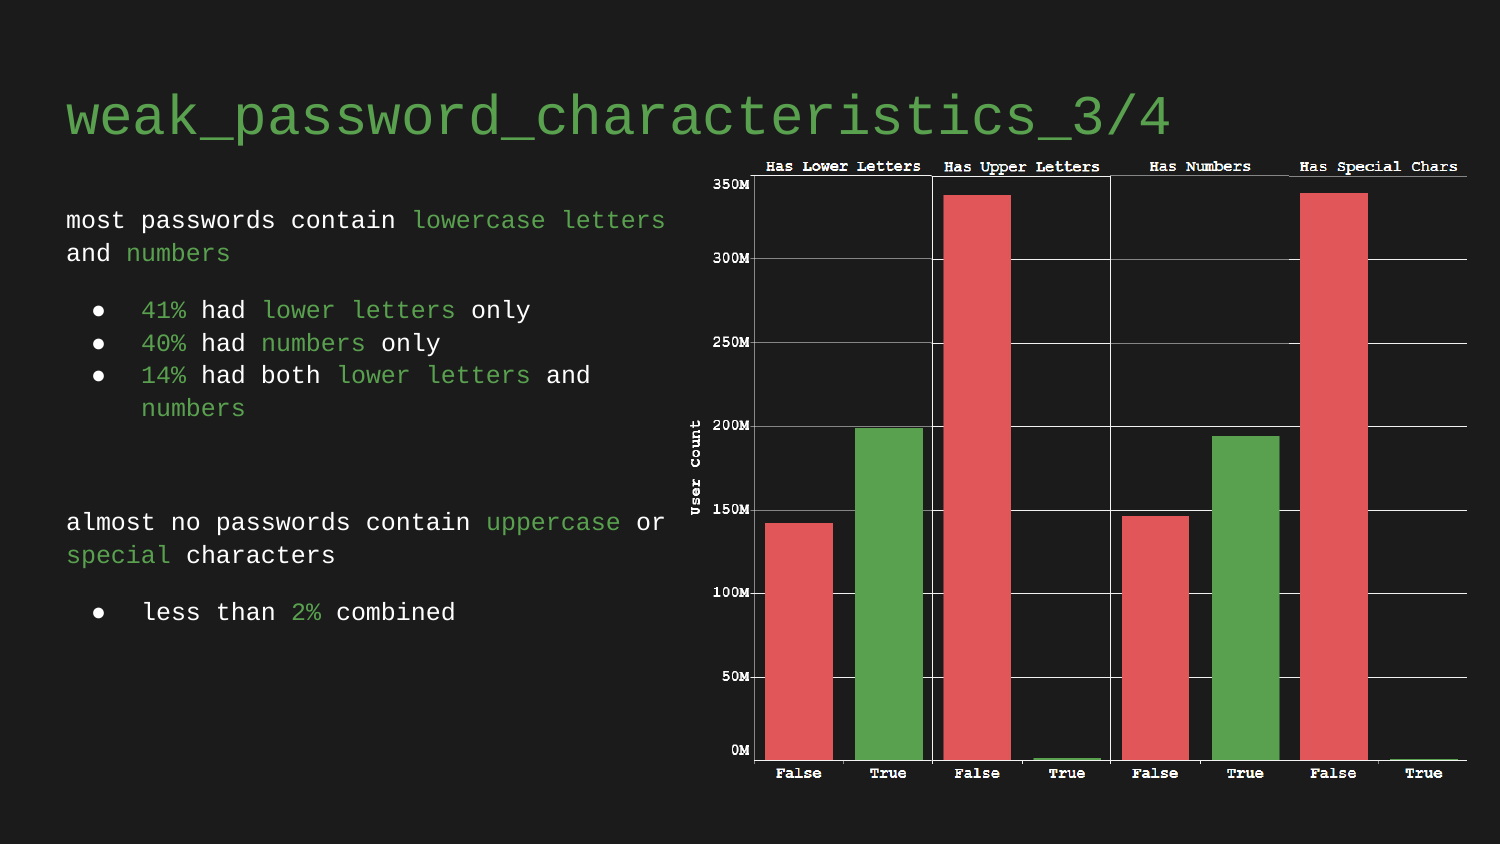

# weak_password_characteristics_3/4
most passwords contain lowercase letters and numbers
41% had lower letters only
40% had numbers only
14% had both lower letters and numbers
almost no passwords contain uppercase or special characters
less than 2% combined
note that 14 + 41 + 40 = 95, that's because 5% of passwords do have various combinations of the 4 character categories